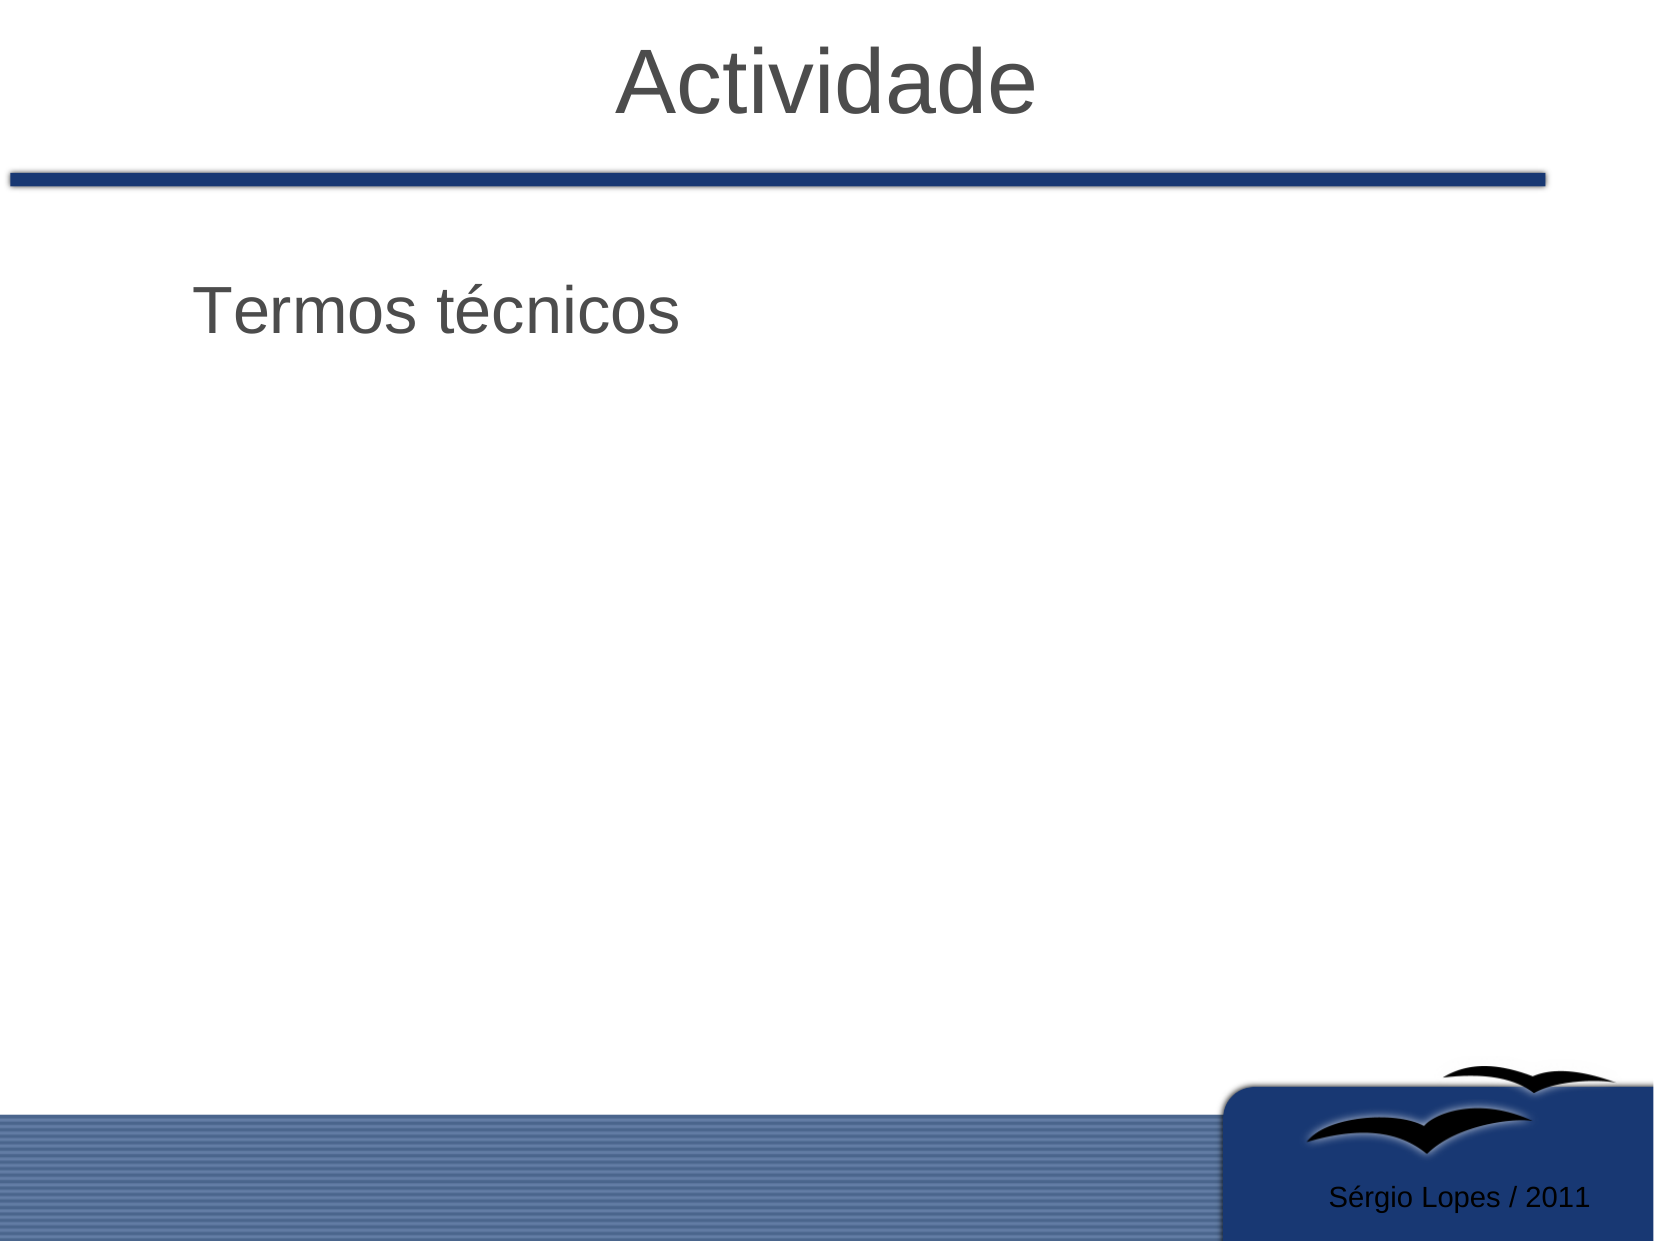

# Actividade
Termos técnicos
Sérgio Lopes / 2011